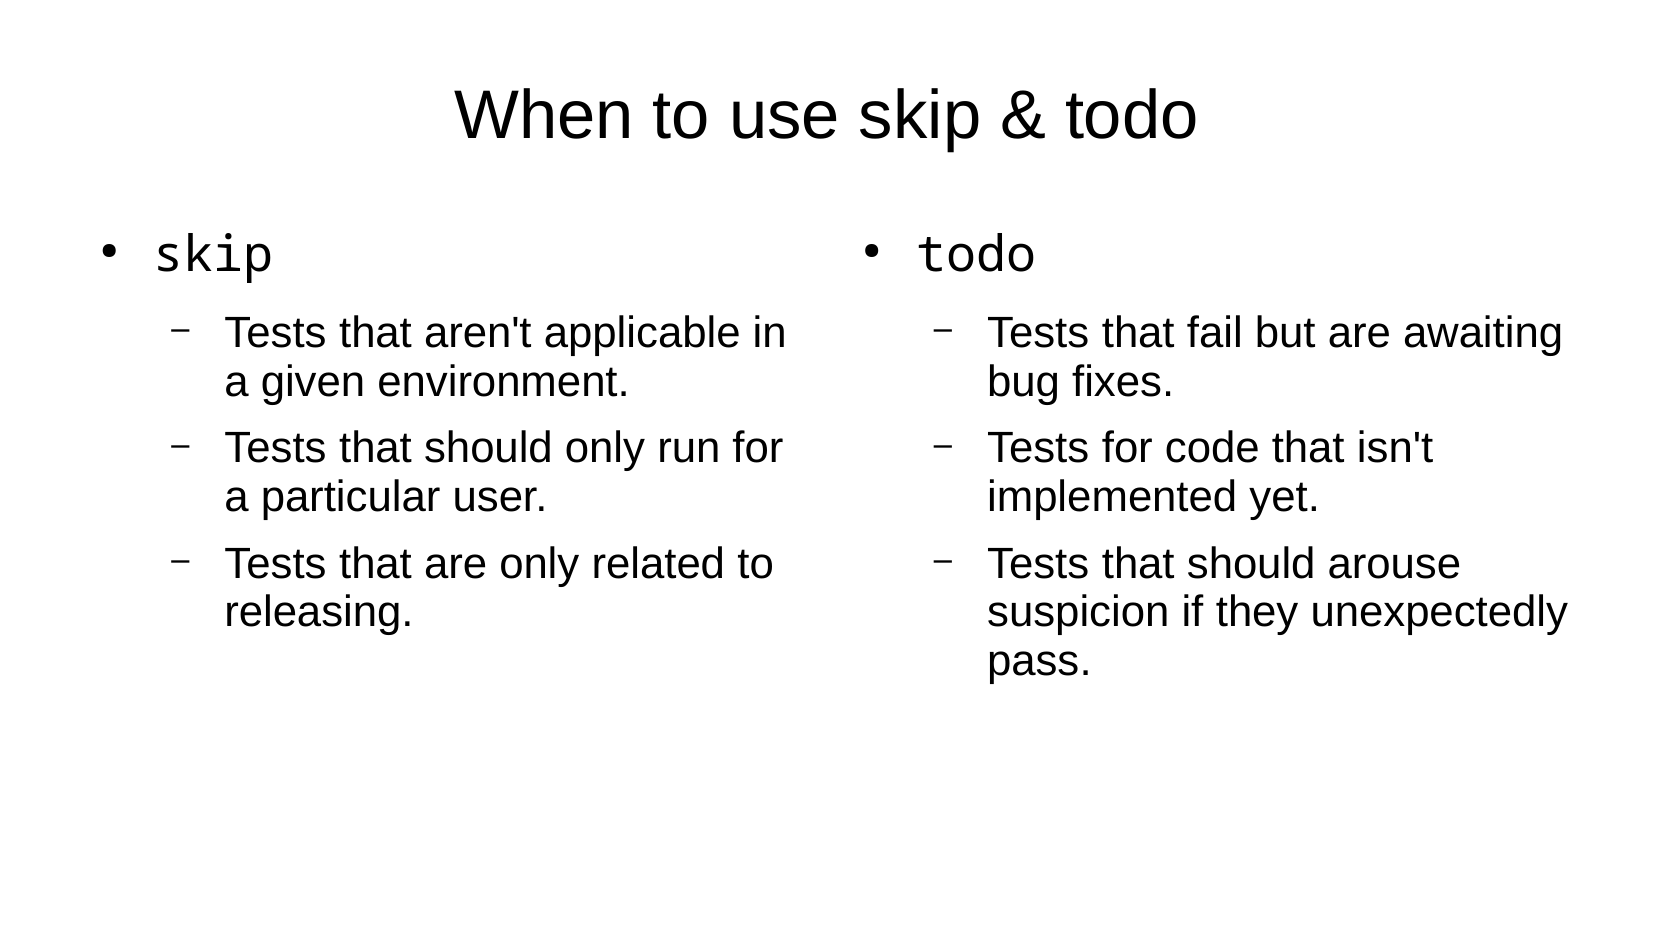

# When to use skip & todo
skip
Tests that aren't applicable in a given environment.
Tests that should only run for a particular user.
Tests that are only related to releasing.
todo
Tests that fail but are awaiting bug fixes.
Tests for code that isn't implemented yet.
Tests that should arouse suspicion if they unexpectedly pass.